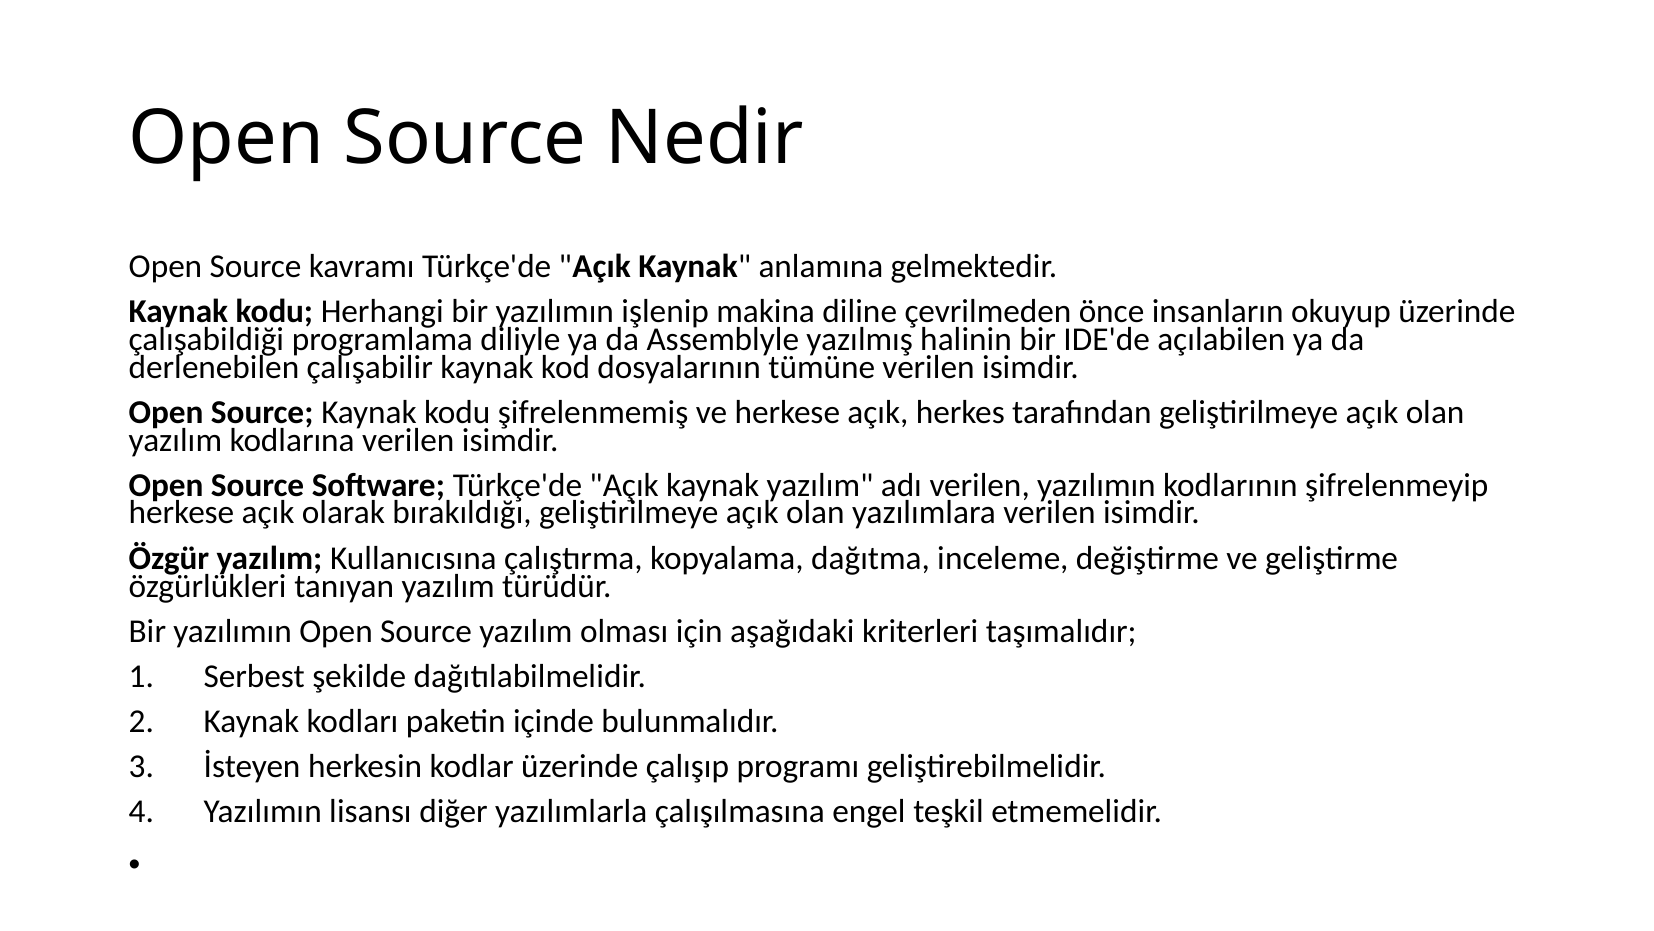

# Open Source Nedir
Open Source kavramı Türkçe'de "Açık Kaynak" anlamına gelmektedir.
Kaynak kodu; Herhangi bir yazılımın işlenip makina diline çevrilmeden önce insanların okuyup üzerinde çalışabildiği programlama diliyle ya da Assemblyle yazılmış halinin bir IDE'de açılabilen ya da derlenebilen çalışabilir kaynak kod dosyalarının tümüne verilen isimdir.
Open Source; Kaynak kodu şifrelenmemiş ve herkese açık, herkes tarafından geliştirilmeye açık olan yazılım kodlarına verilen isimdir.
Open Source Software; Türkçe'de "Açık kaynak yazılım" adı verilen, yazılımın kodlarının şifrelenmeyip herkese açık olarak bırakıldığı, geliştirilmeye açık olan yazılımlara verilen isimdir.
Özgür yazılım; Kullanıcısına çalıştırma, kopyalama, dağıtma, inceleme, değiştirme ve geliştirme özgürlükleri tanıyan yazılım türüdür.
Bir yazılımın Open Source yazılım olması için aşağıdaki kriterleri taşımalıdır;
Serbest şekilde dağıtılabilmelidir.
Kaynak kodları paketin içinde bulunmalıdır.
İsteyen herkesin kodlar üzerinde çalışıp programı geliştirebilmelidir.
Yazılımın lisansı diğer yazılımlarla çalışılmasına engel teşkil etmemelidir.